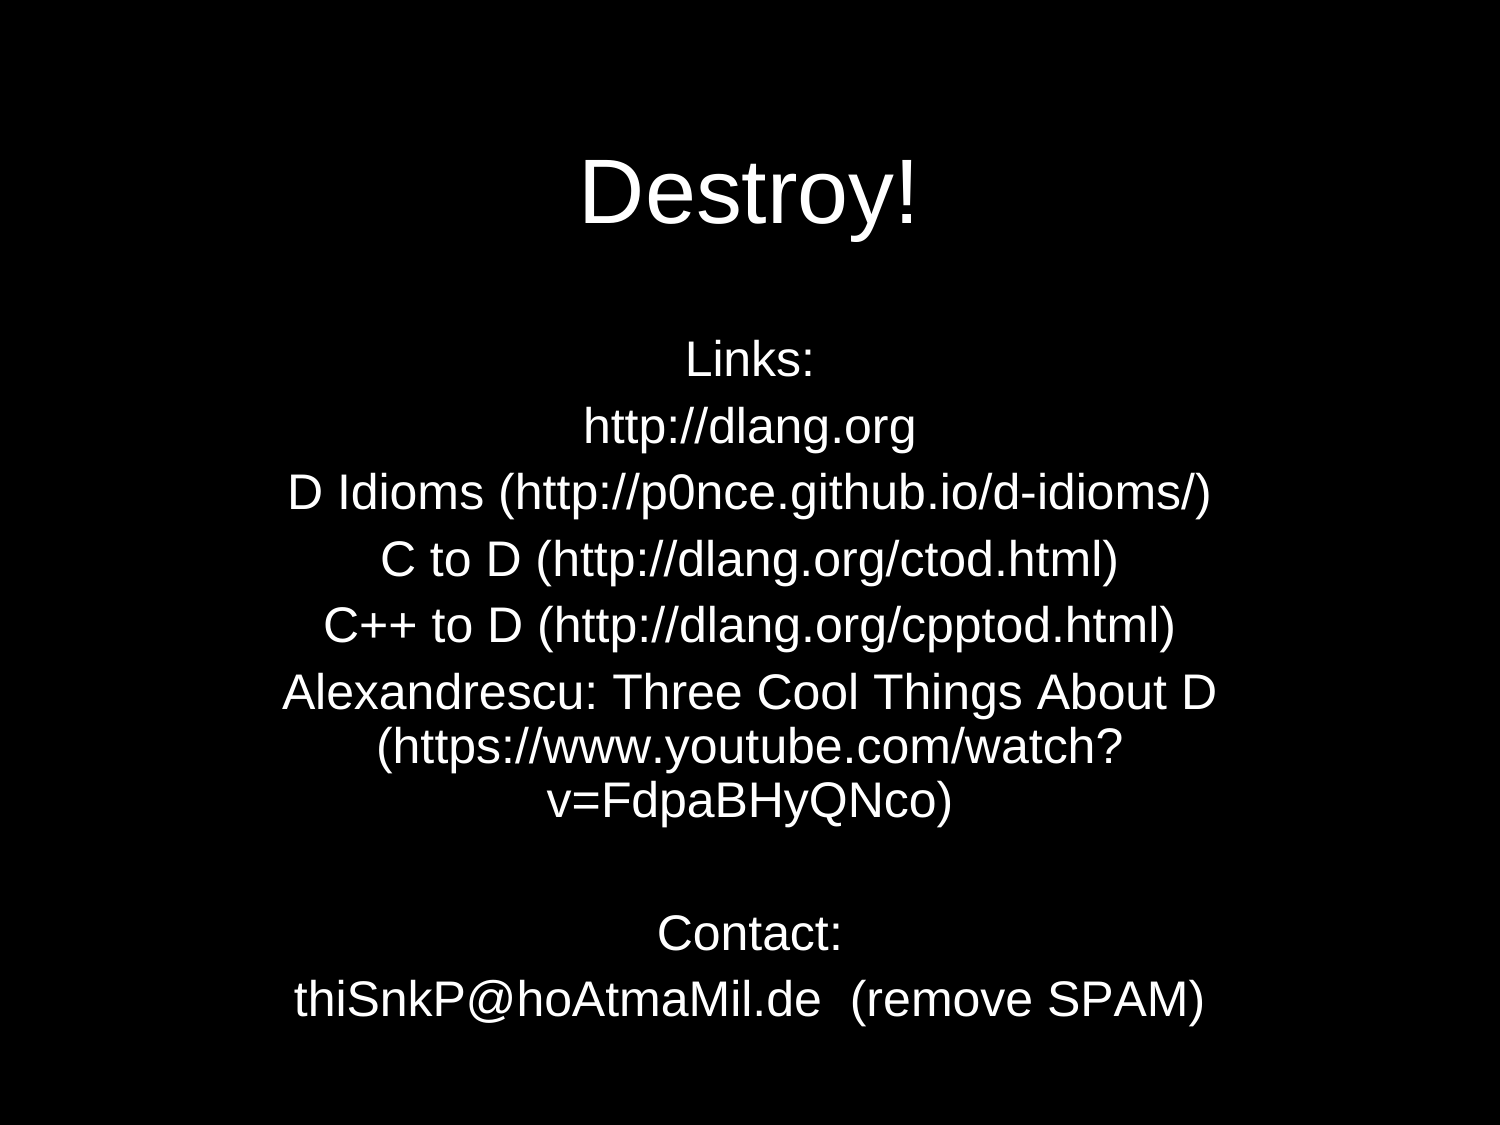

# Destroy!
Links:
http://dlang.org
D Idioms (http://p0nce.github.io/d-idioms/)
C to D (http://dlang.org/ctod.html)
C++ to D (http://dlang.org/cpptod.html)
Alexandrescu: Three Cool Things About D (https://www.youtube.com/watch?v=FdpaBHyQNco)
Contact:
thiSnkP@hoAtmaMil.de (remove SPAM)